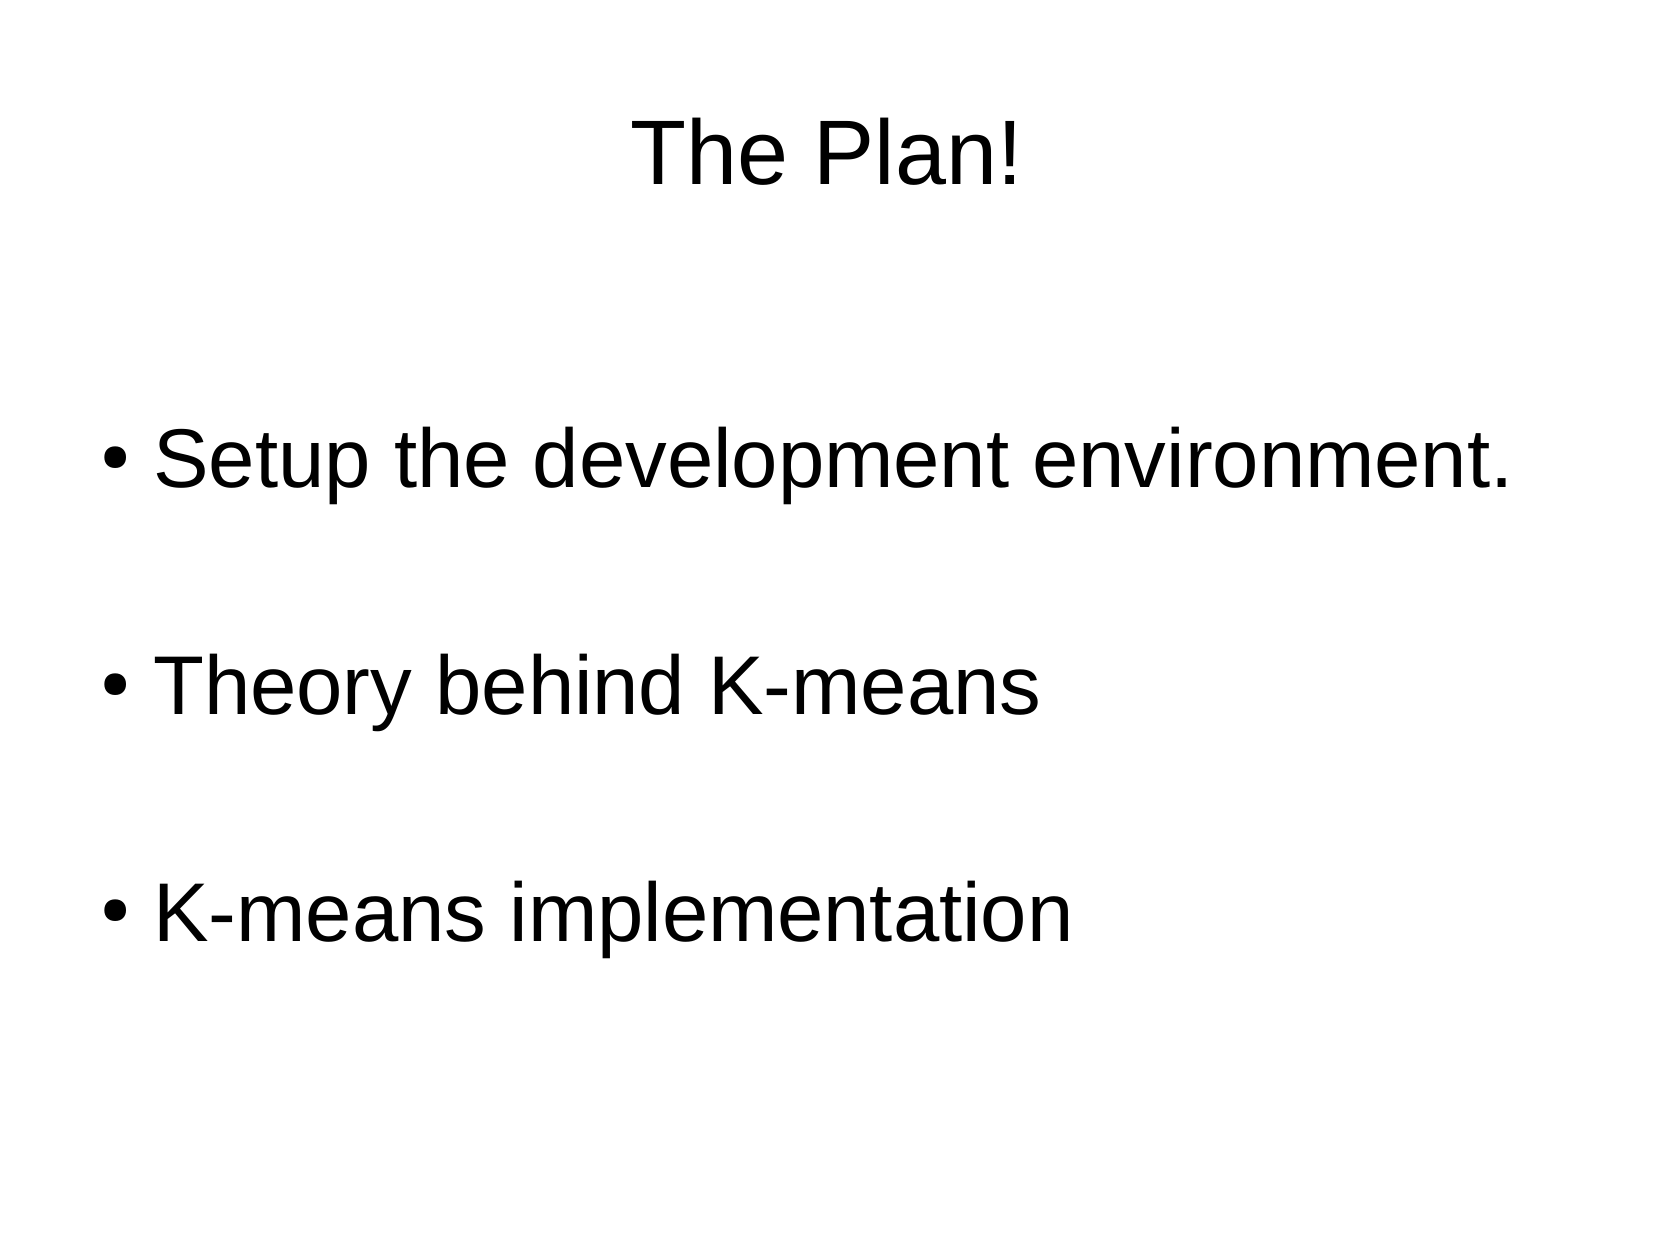

# The Plan!
Setup the development environment.
Theory behind K-means
K-means implementation